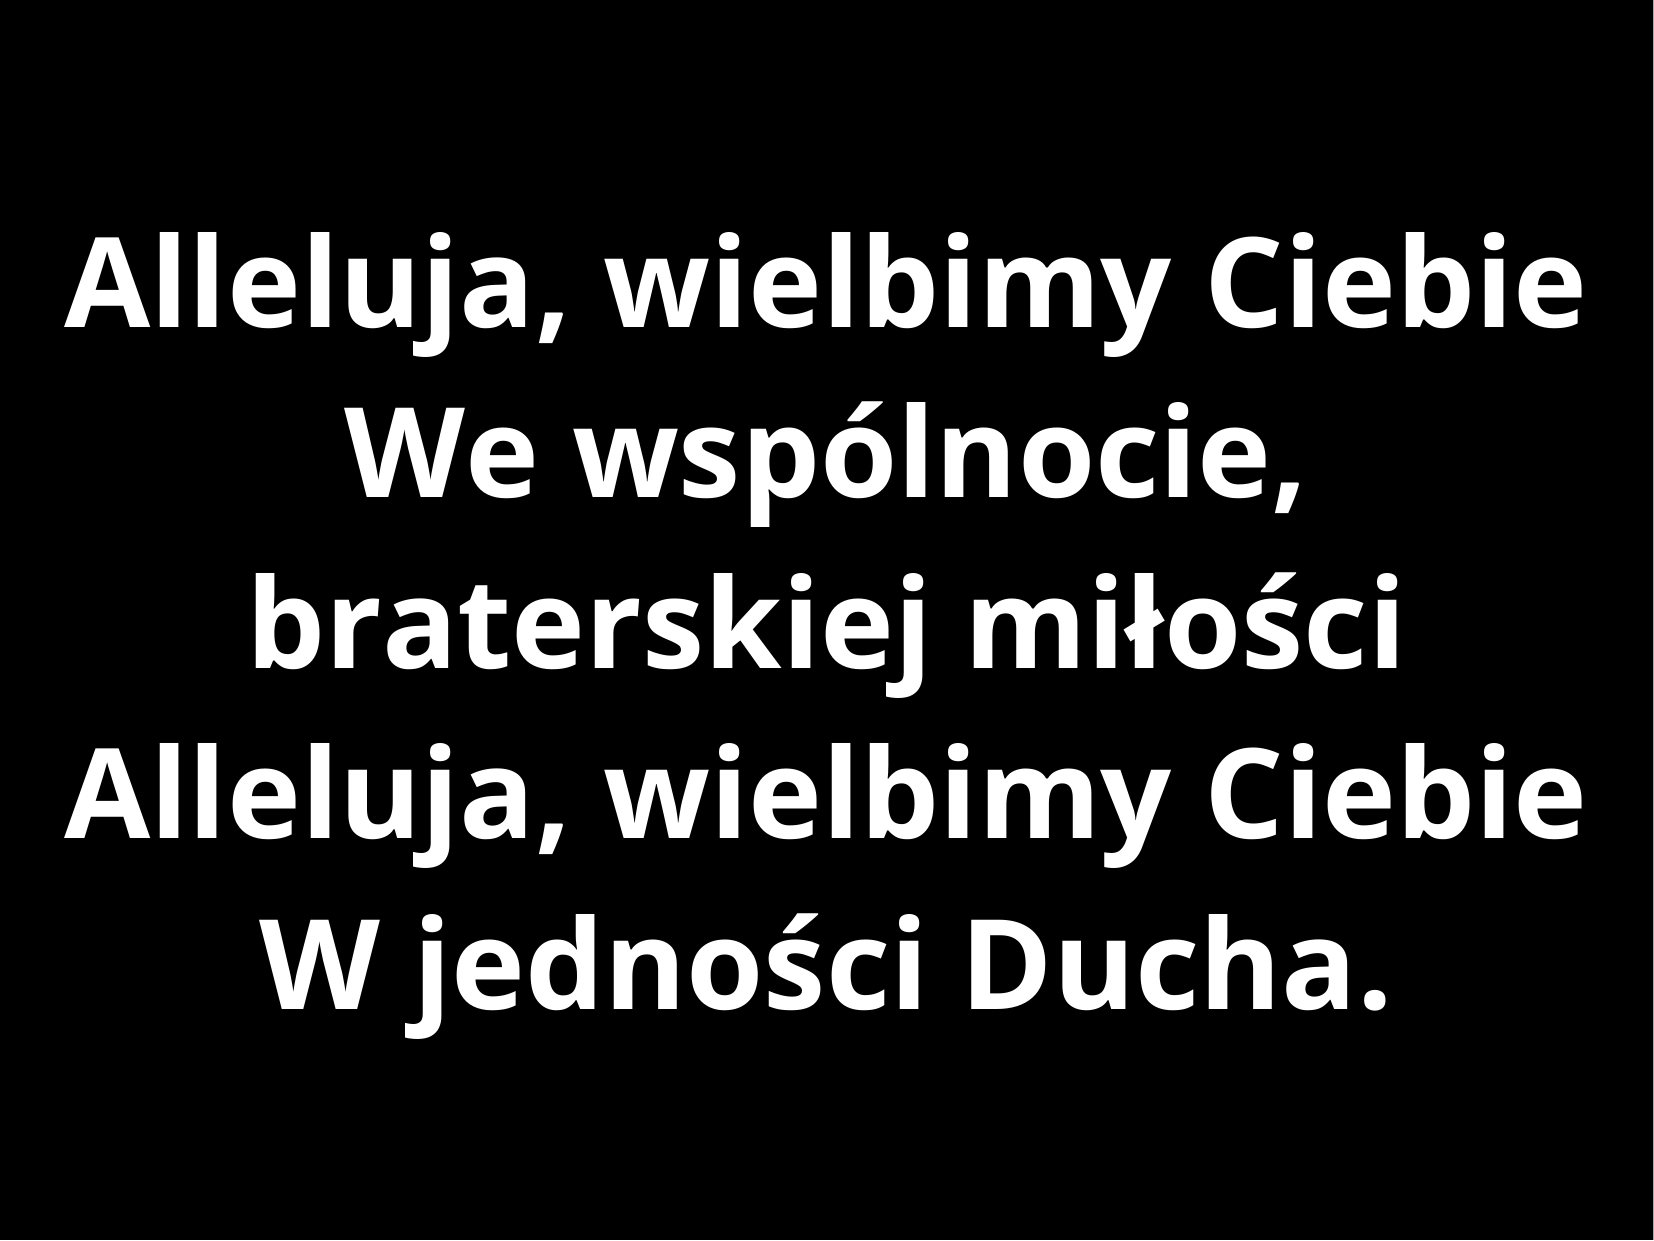

# Alleluja, wielbimy Ciebie We wspólnocie, braterskiej miłości Alleluja, wielbimy Ciebie W jedności Ducha.